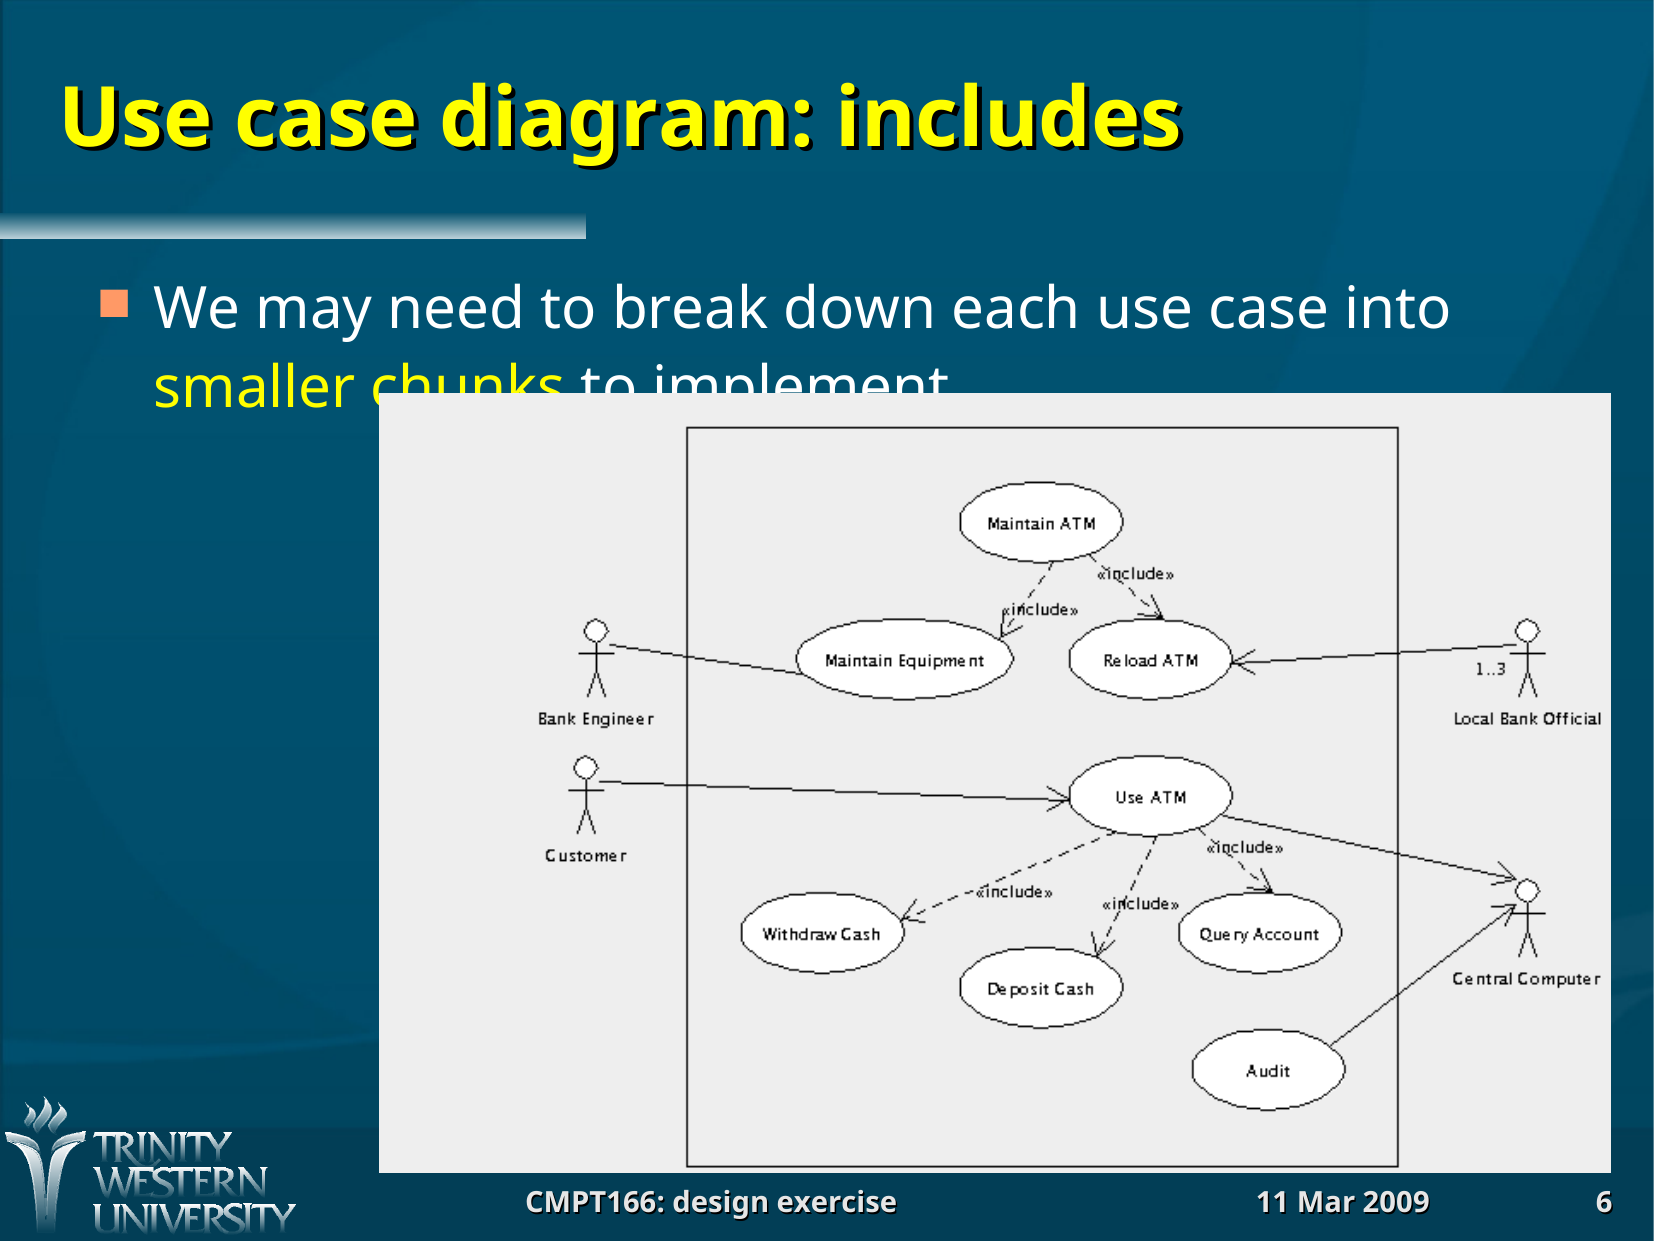

# Use case diagram: includes
We may need to break down each use case into smaller chunks to implement
CMPT166: design exercise
11 Mar 2009
6